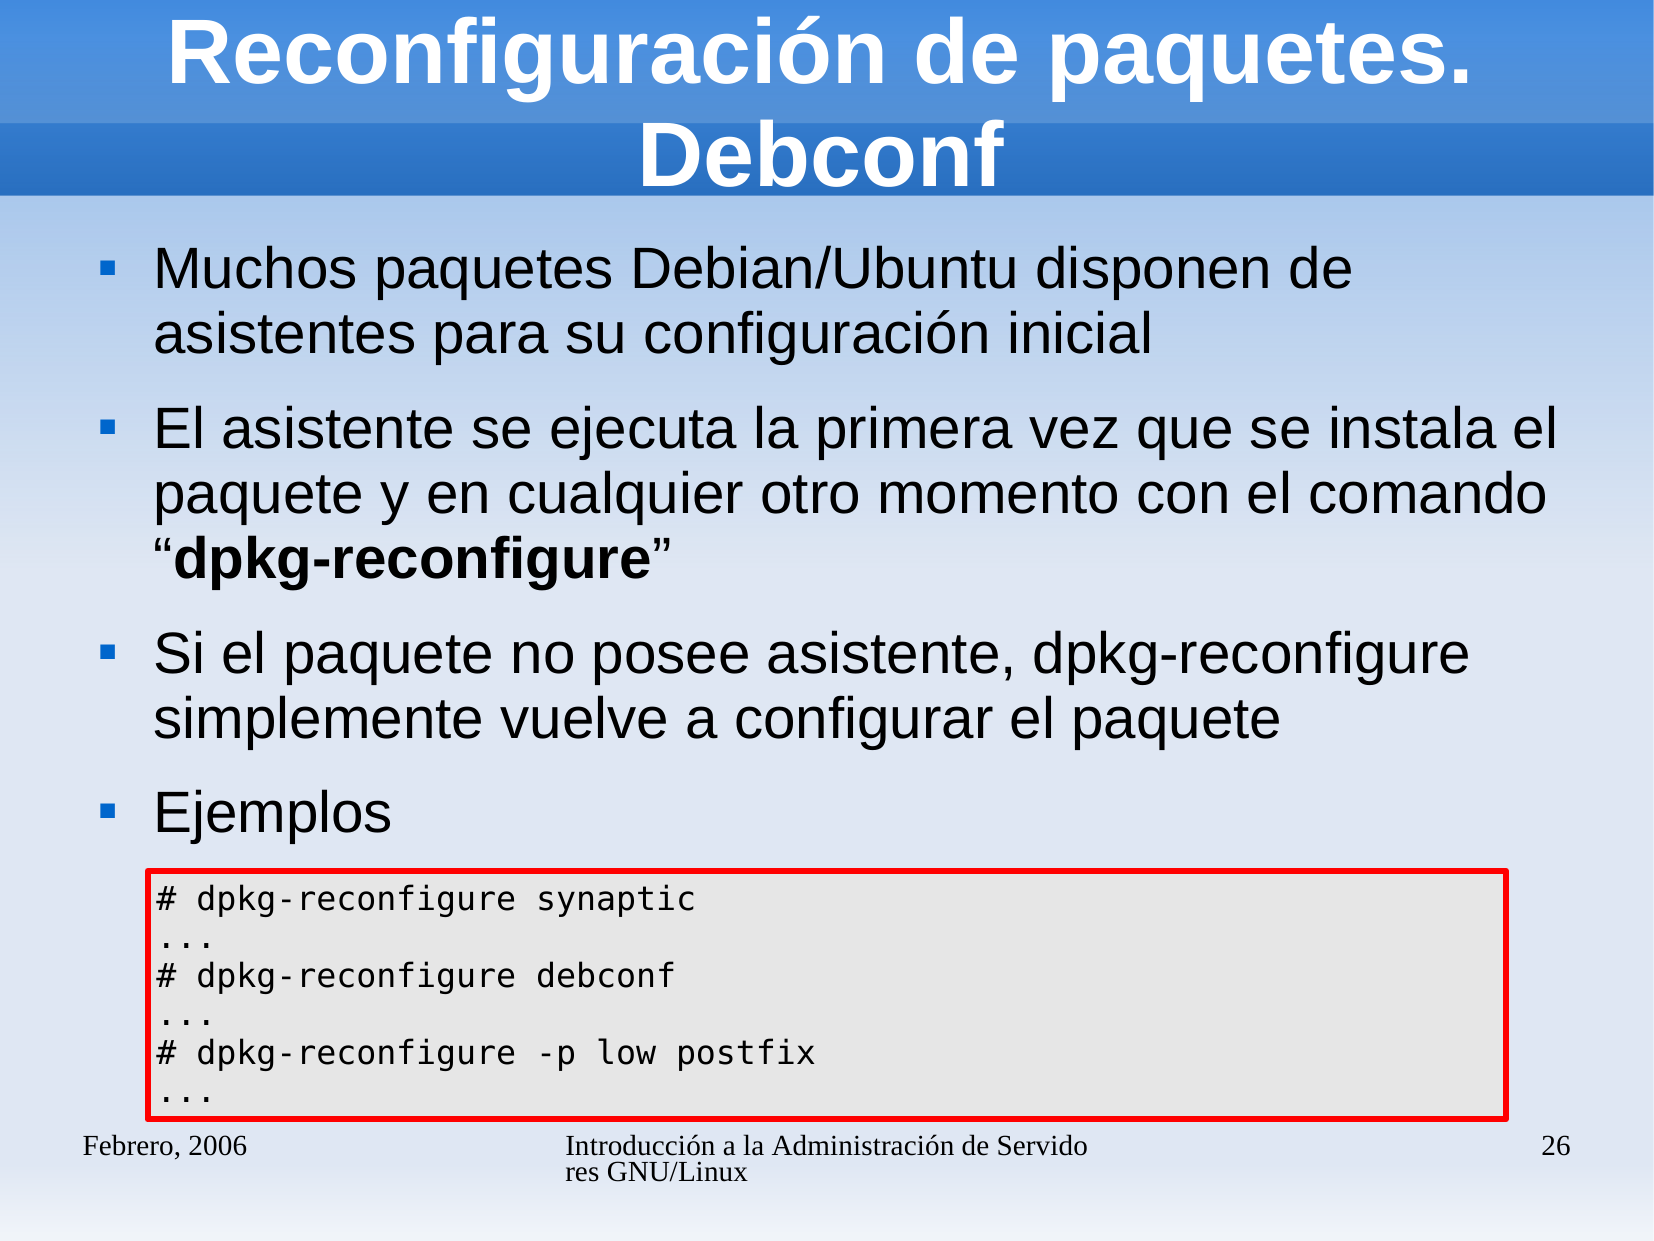

# Reconfiguración de paquetes. Debconf
Muchos paquetes Debian/Ubuntu disponen de asistentes para su configuración inicial
El asistente se ejecuta la primera vez que se instala el paquete y en cualquier otro momento con el comando “dpkg-reconfigure”
Si el paquete no posee asistente, dpkg-reconfigure simplemente vuelve a configurar el paquete
Ejemplos
# dpkg-reconfigure synaptic
...
# dpkg-reconfigure debconf
...
# dpkg-reconfigure -p low postfix
...
Febrero, 2006
Introducción a la Administración de Servidores GNU/Linux
26